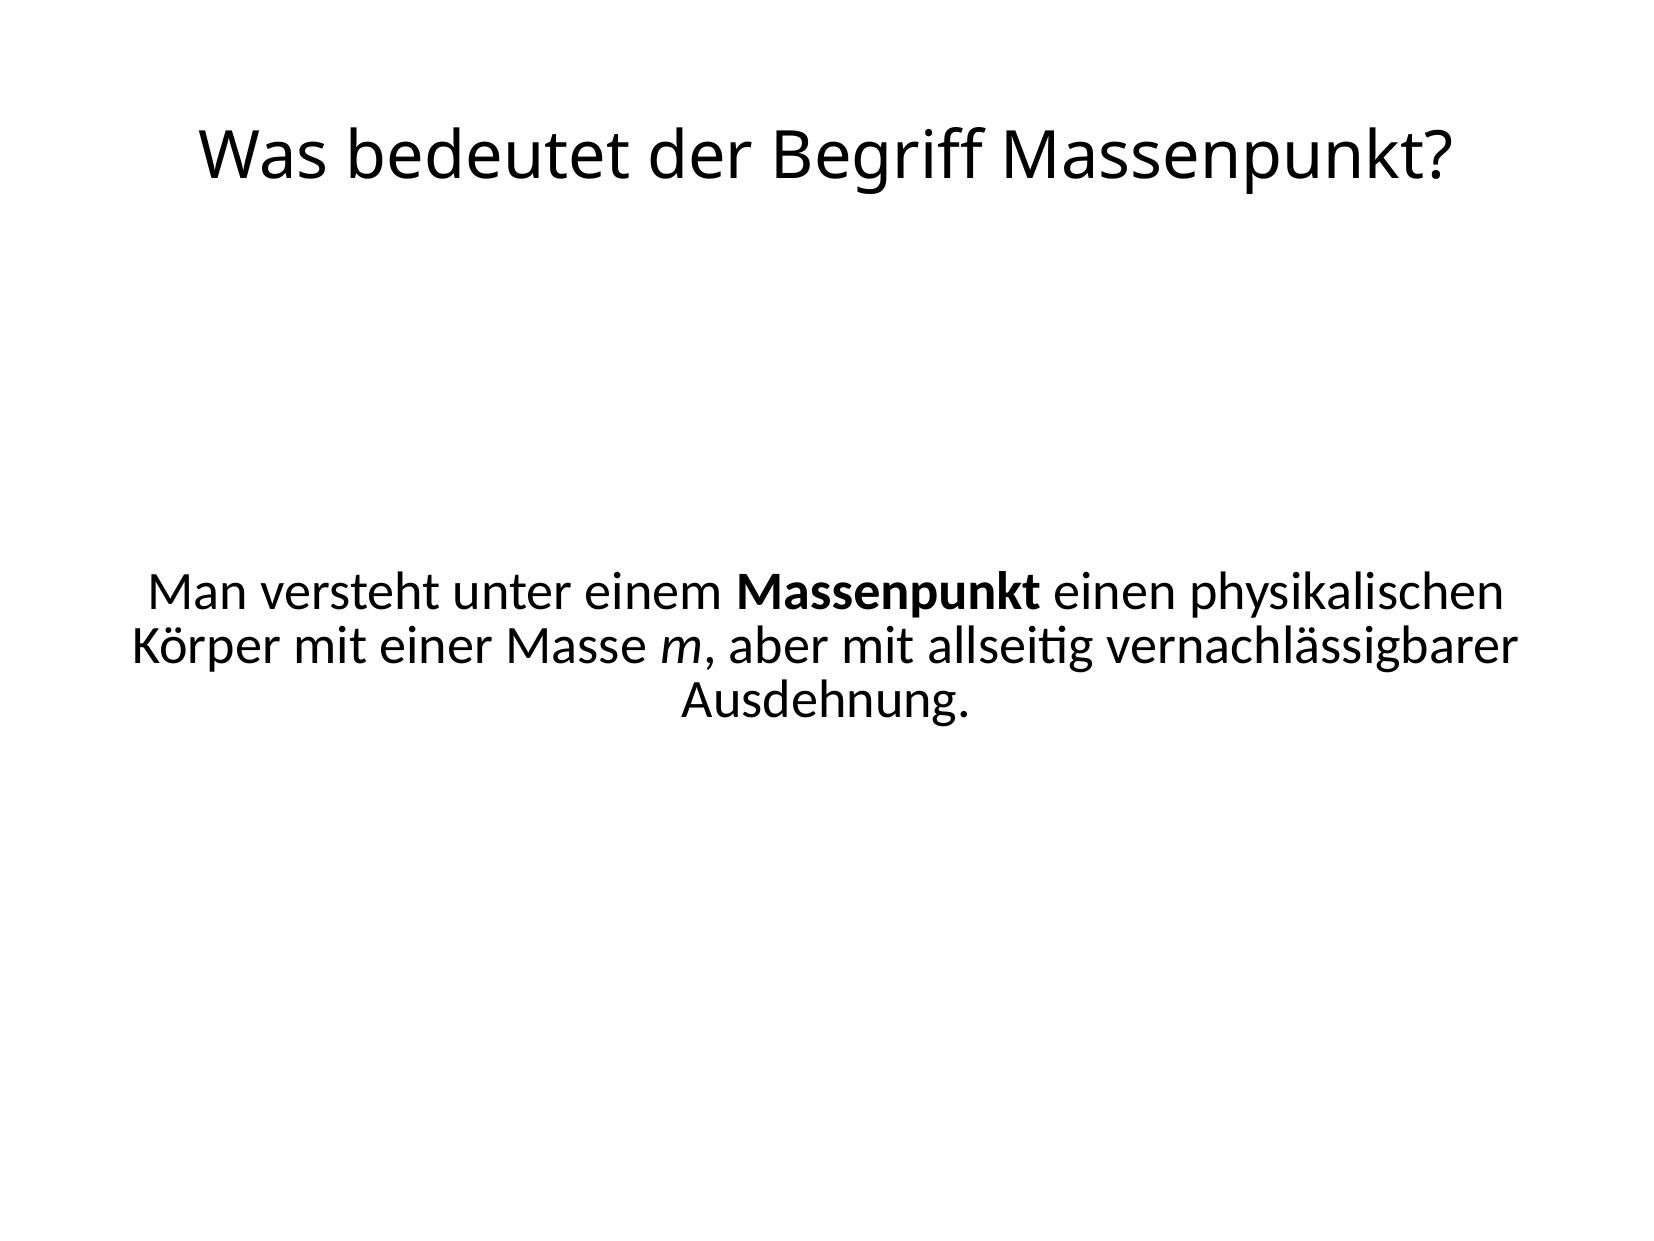

# Was bedeutet der Begriff Massenpunkt?
Man versteht unter einem Massenpunkt einen physikalischen Körper mit einer Masse m, aber mit allseitig vernachlässigbarer Ausdehnung.